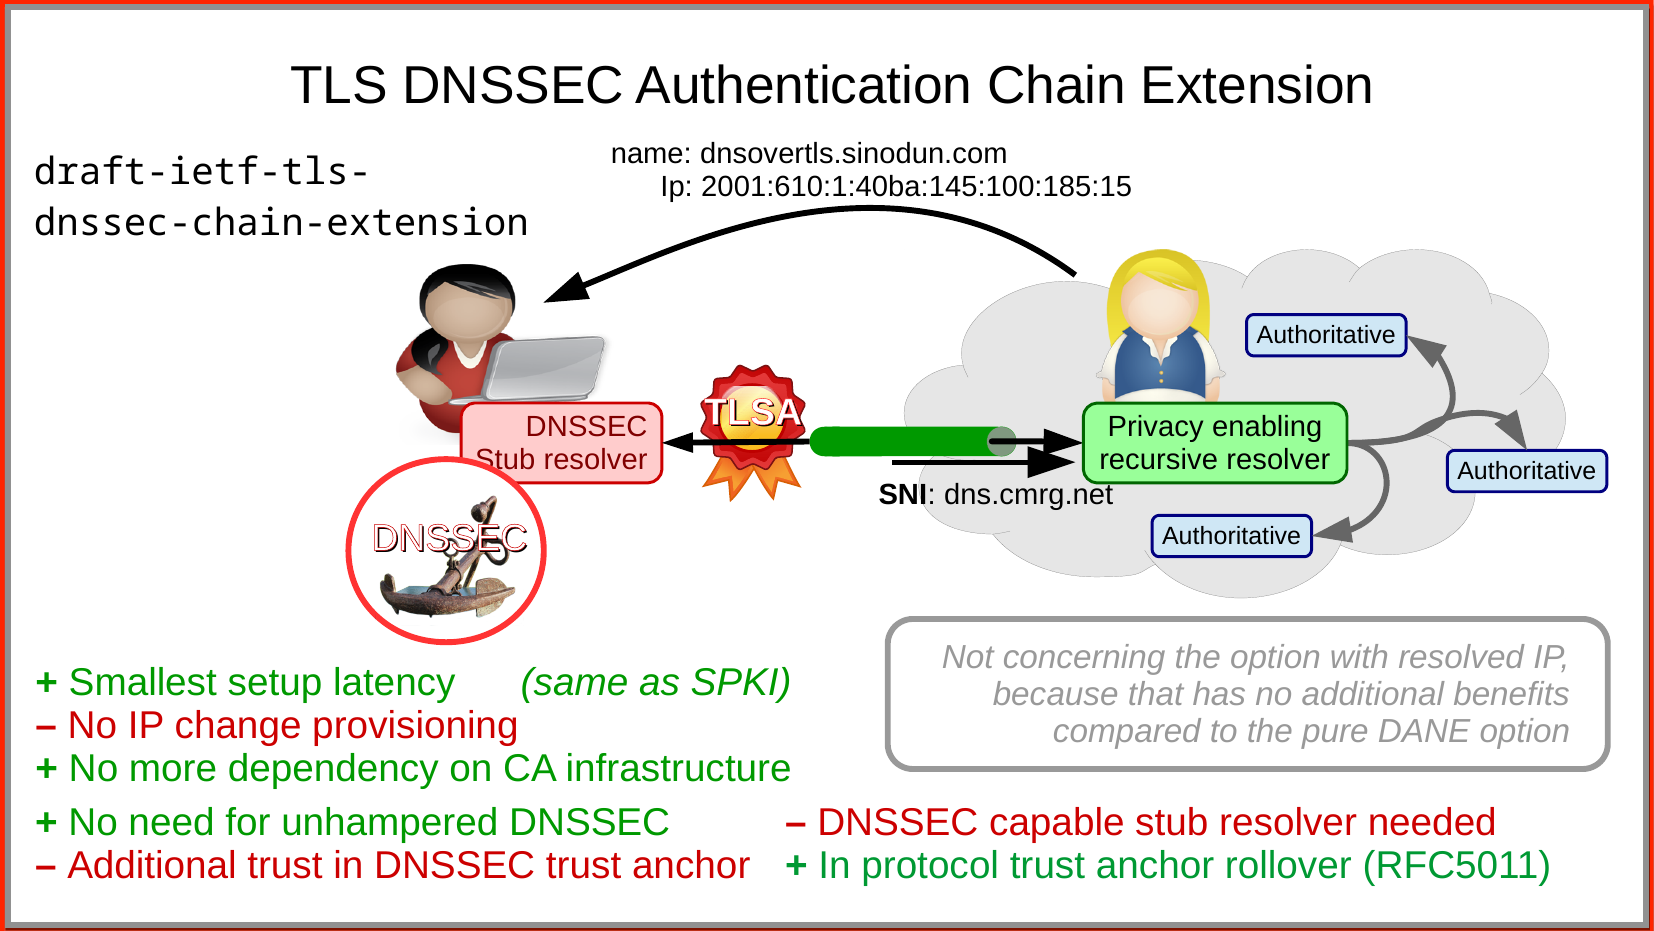

# TLS DNSSEC Authentication Chain Extension
draft-ietf-tls-
dnssec-chain-extension
Not concerning the option with resolved IP,
because that has no additional benefits
compared to the pure DANE option
+ Smallest setup latency (same as SPKI)
– No IP change provisioning
+ No more dependency on CA infrastructure
+ No need for unhampered DNSSEC		– DNSSEC capable stub resolver needed
– Additional trust in DNSSEC trust anchor	+ In protocol trust anchor rollover (RFC5011)